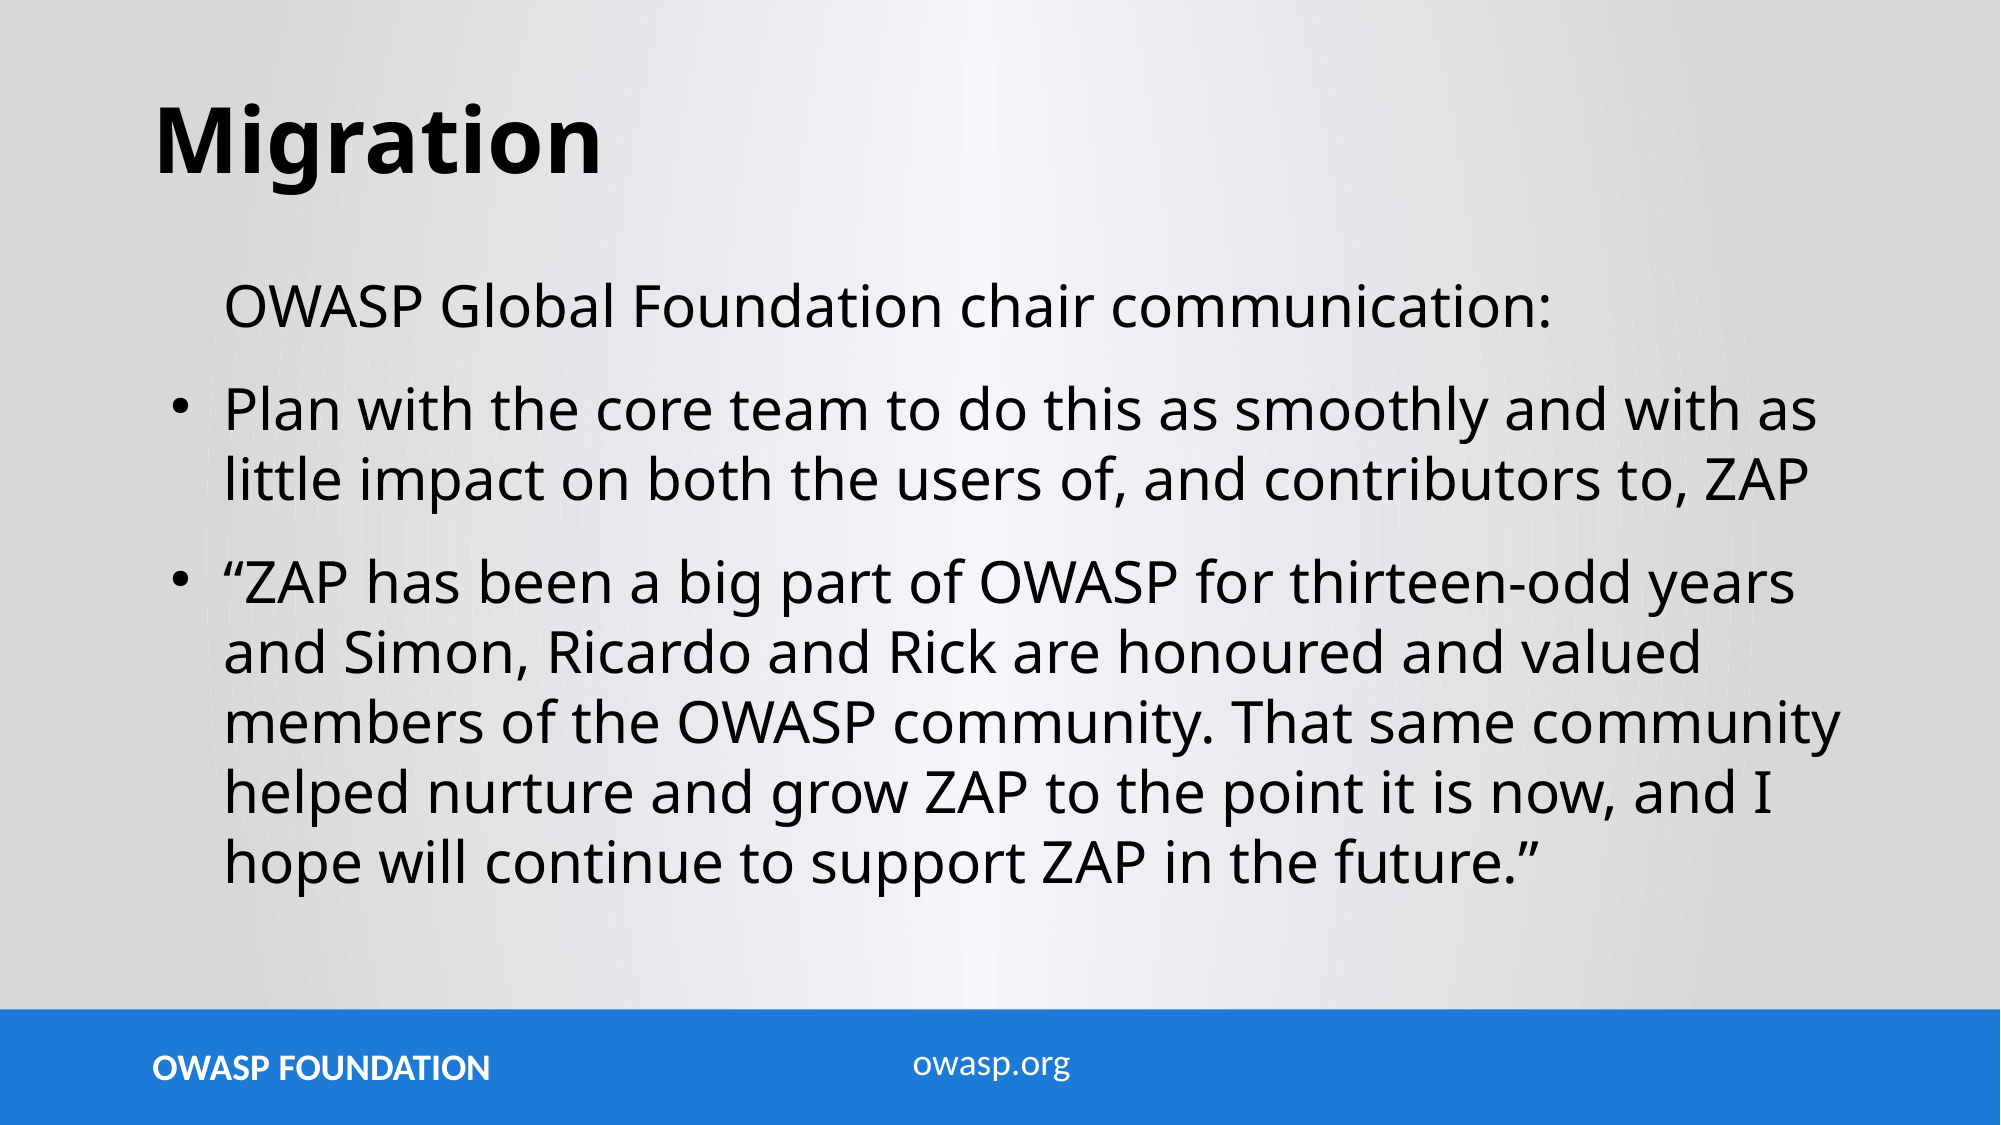

# Migration
OWASP Global Foundation chair communication:
Plan with the core team to do this as smoothly and with as little impact on both the users of, and contributors to, ZAP
“ZAP has been a big part of OWASP for thirteen-odd years and Simon, Ricardo and Rick are honoured and valued members of the OWASP community. That same community helped nurture and grow ZAP to the point it is now, and I hope will continue to support ZAP in the future.”